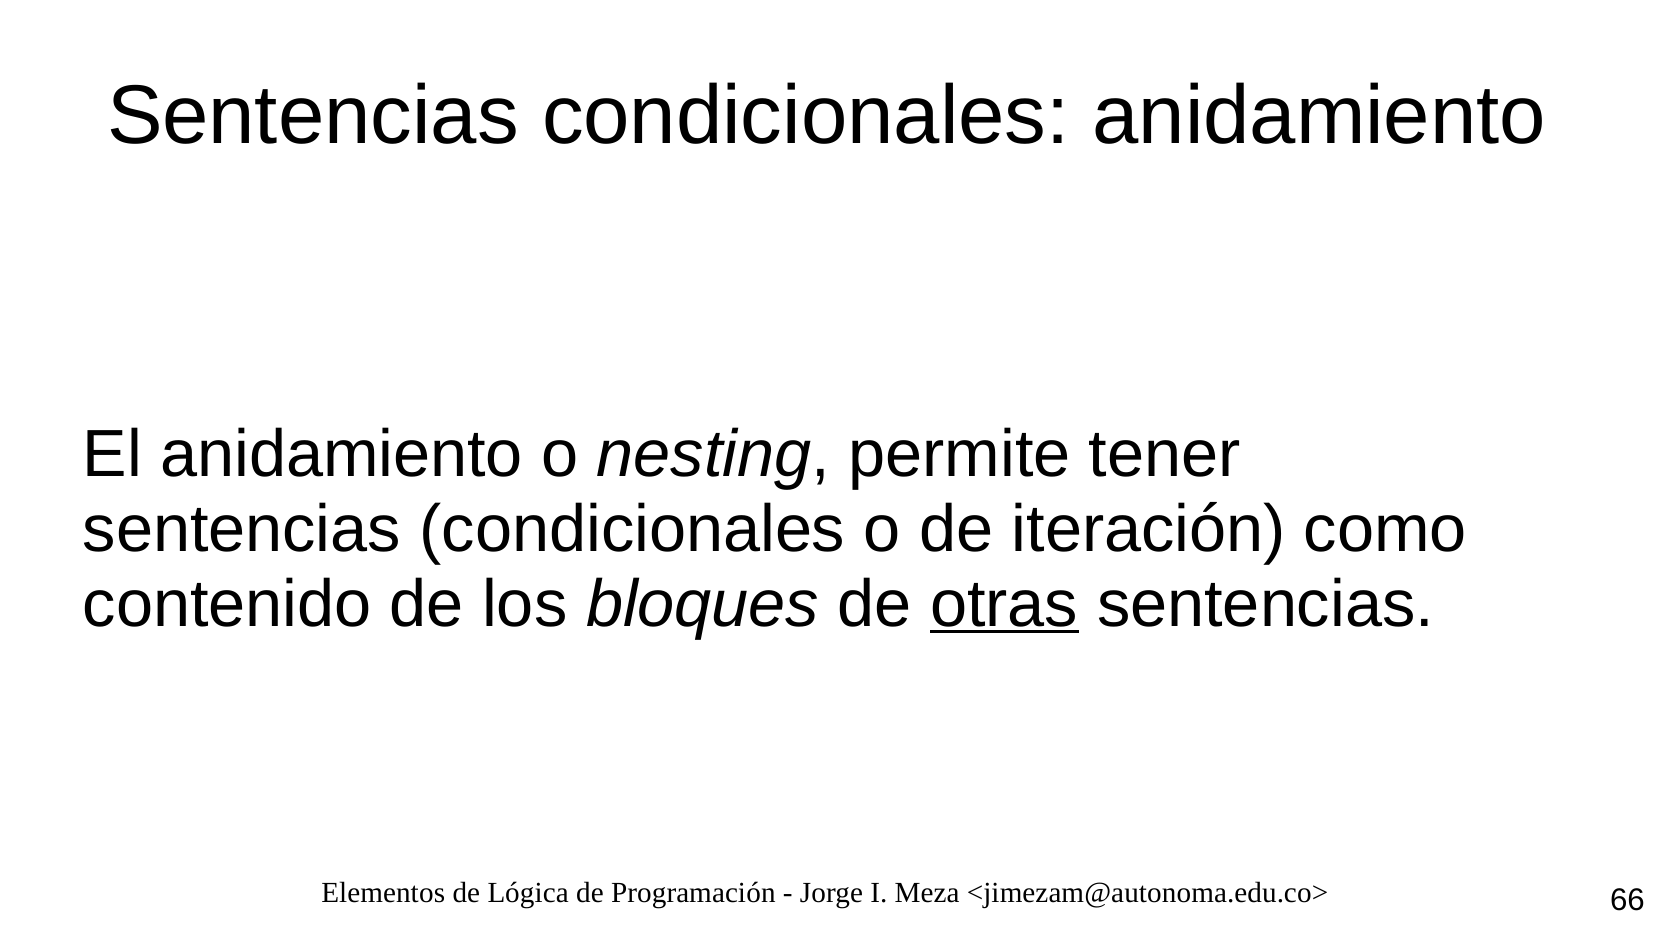

# Sentencias condicionales: anidamiento
El anidamiento o nesting, permite tener sentencias (condicionales o de iteración) como contenido de los bloques de otras sentencias.
Elementos de Lógica de Programación - Jorge I. Meza <jimezam@autonoma.edu.co>